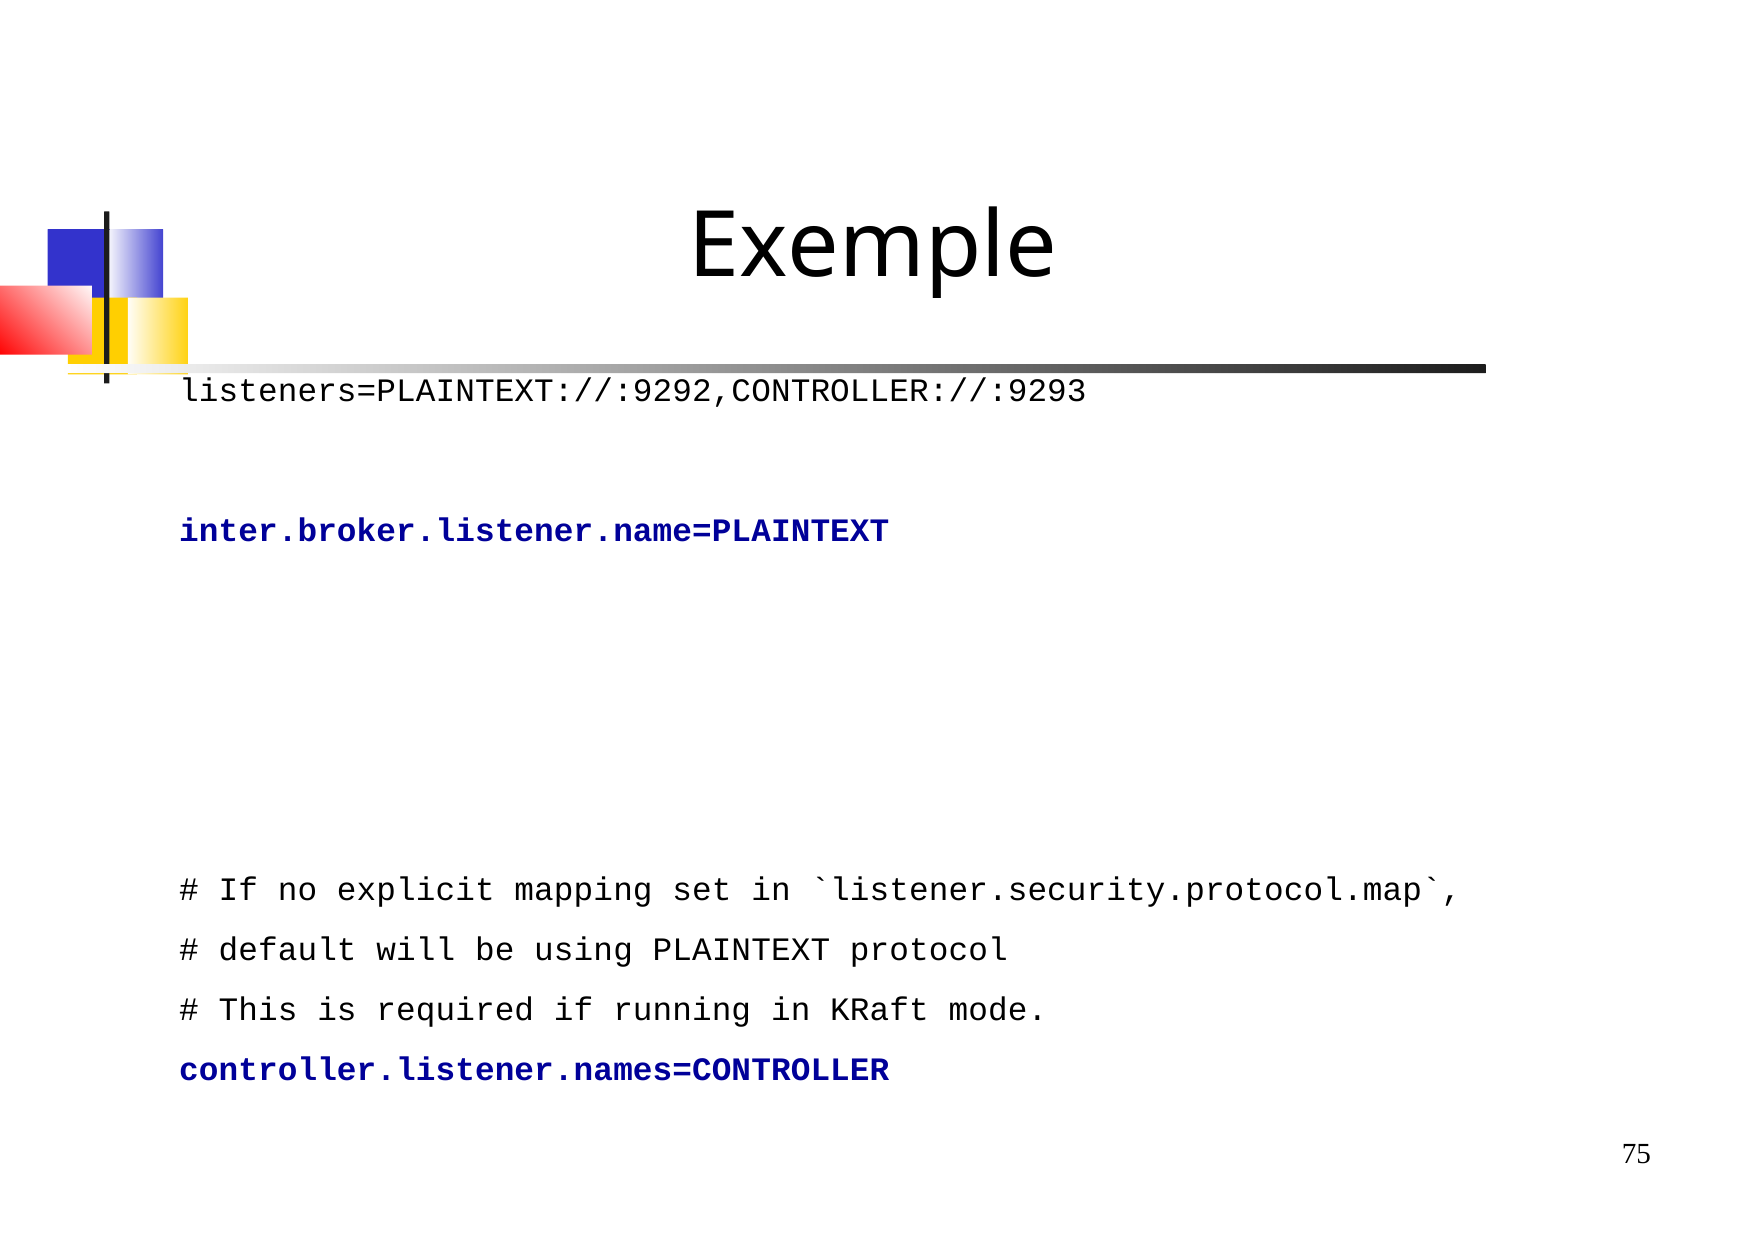

# Exemple
listeners=PLAINTEXT://:9292,CONTROLLER://:9293
inter.broker.listener.name=PLAINTEXT
# If no explicit mapping set in `listener.security.protocol.map`,
# default will be using PLAINTEXT protocol
# This is required if running in KRaft mode.
controller.listener.names=CONTROLLER